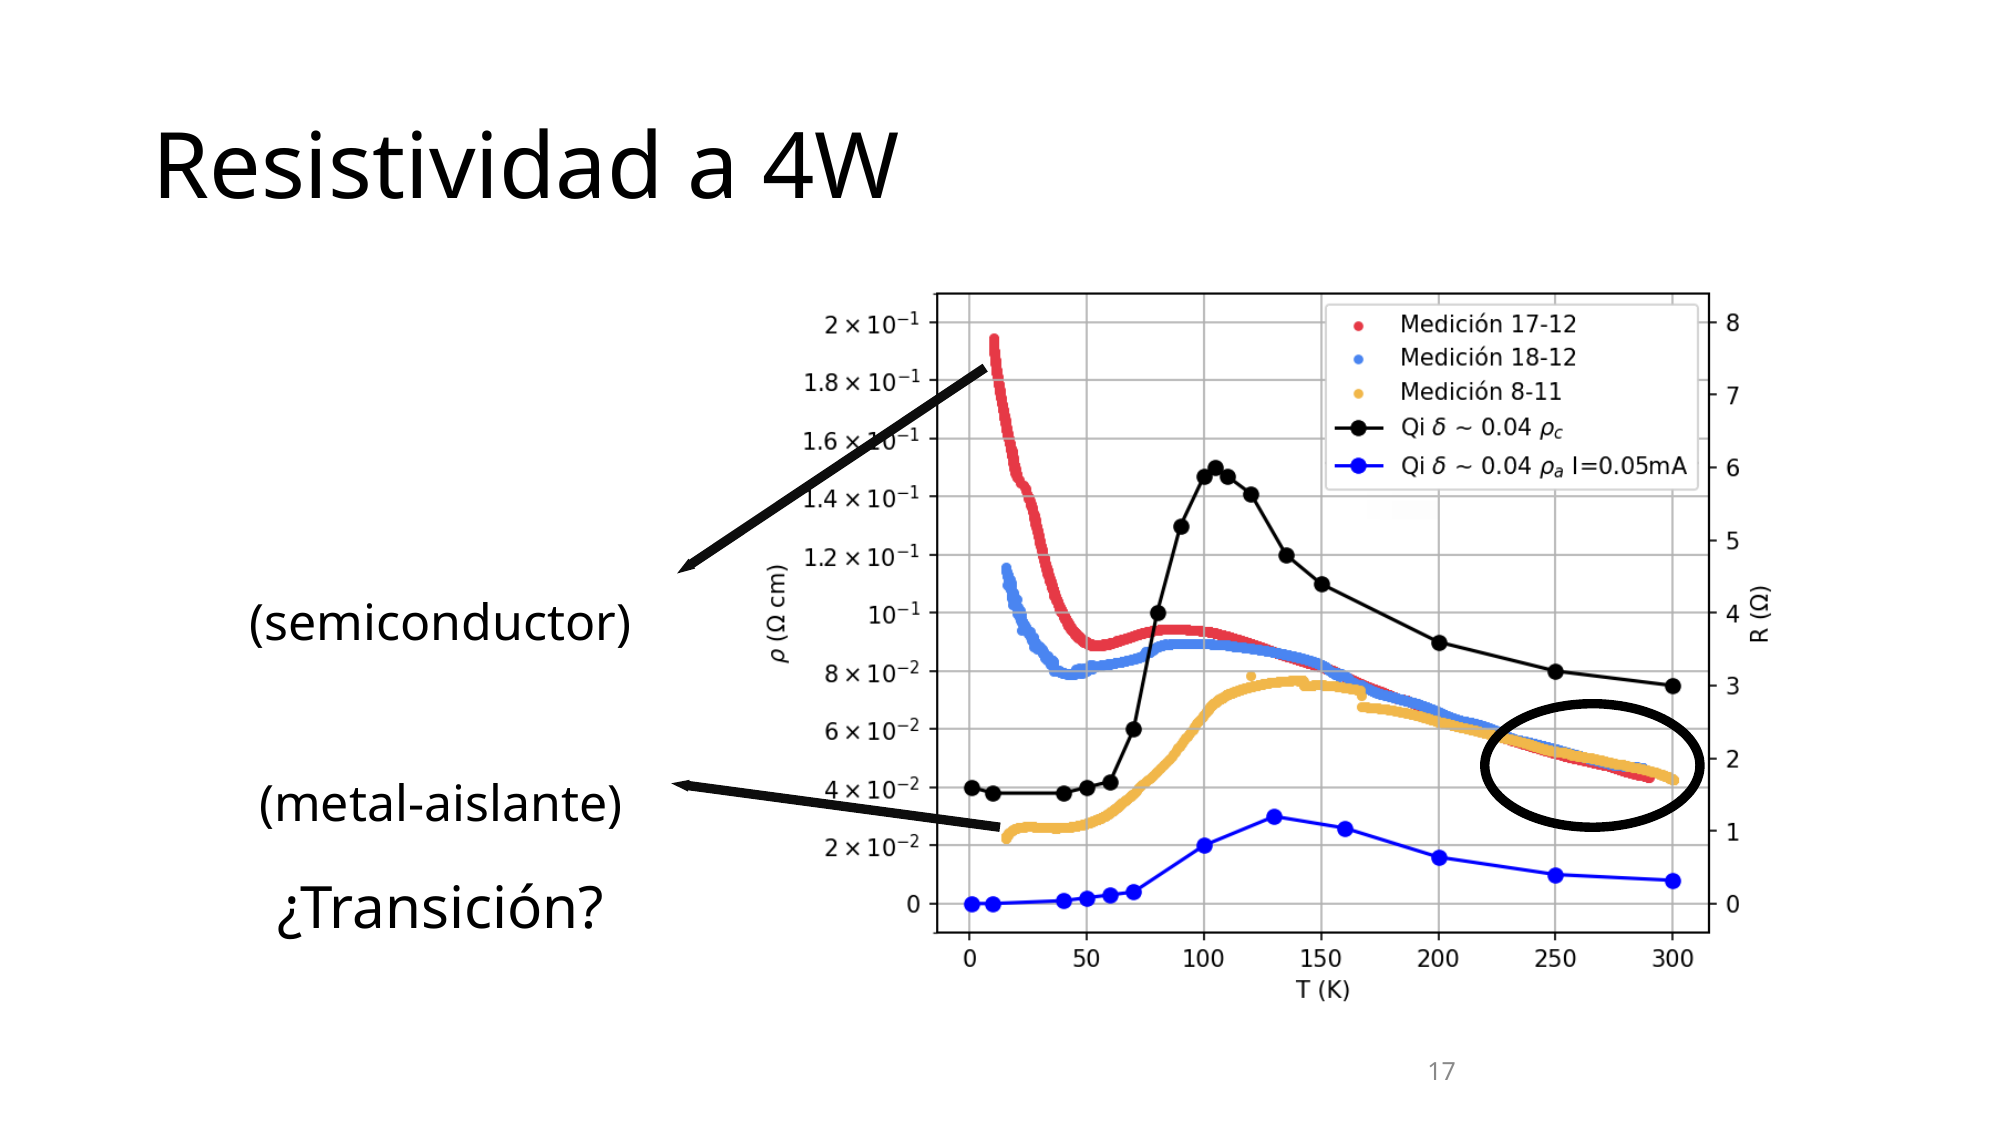

# Resistividad a 4W
(semiconductor)
(metal-aislante)
¿Transición?